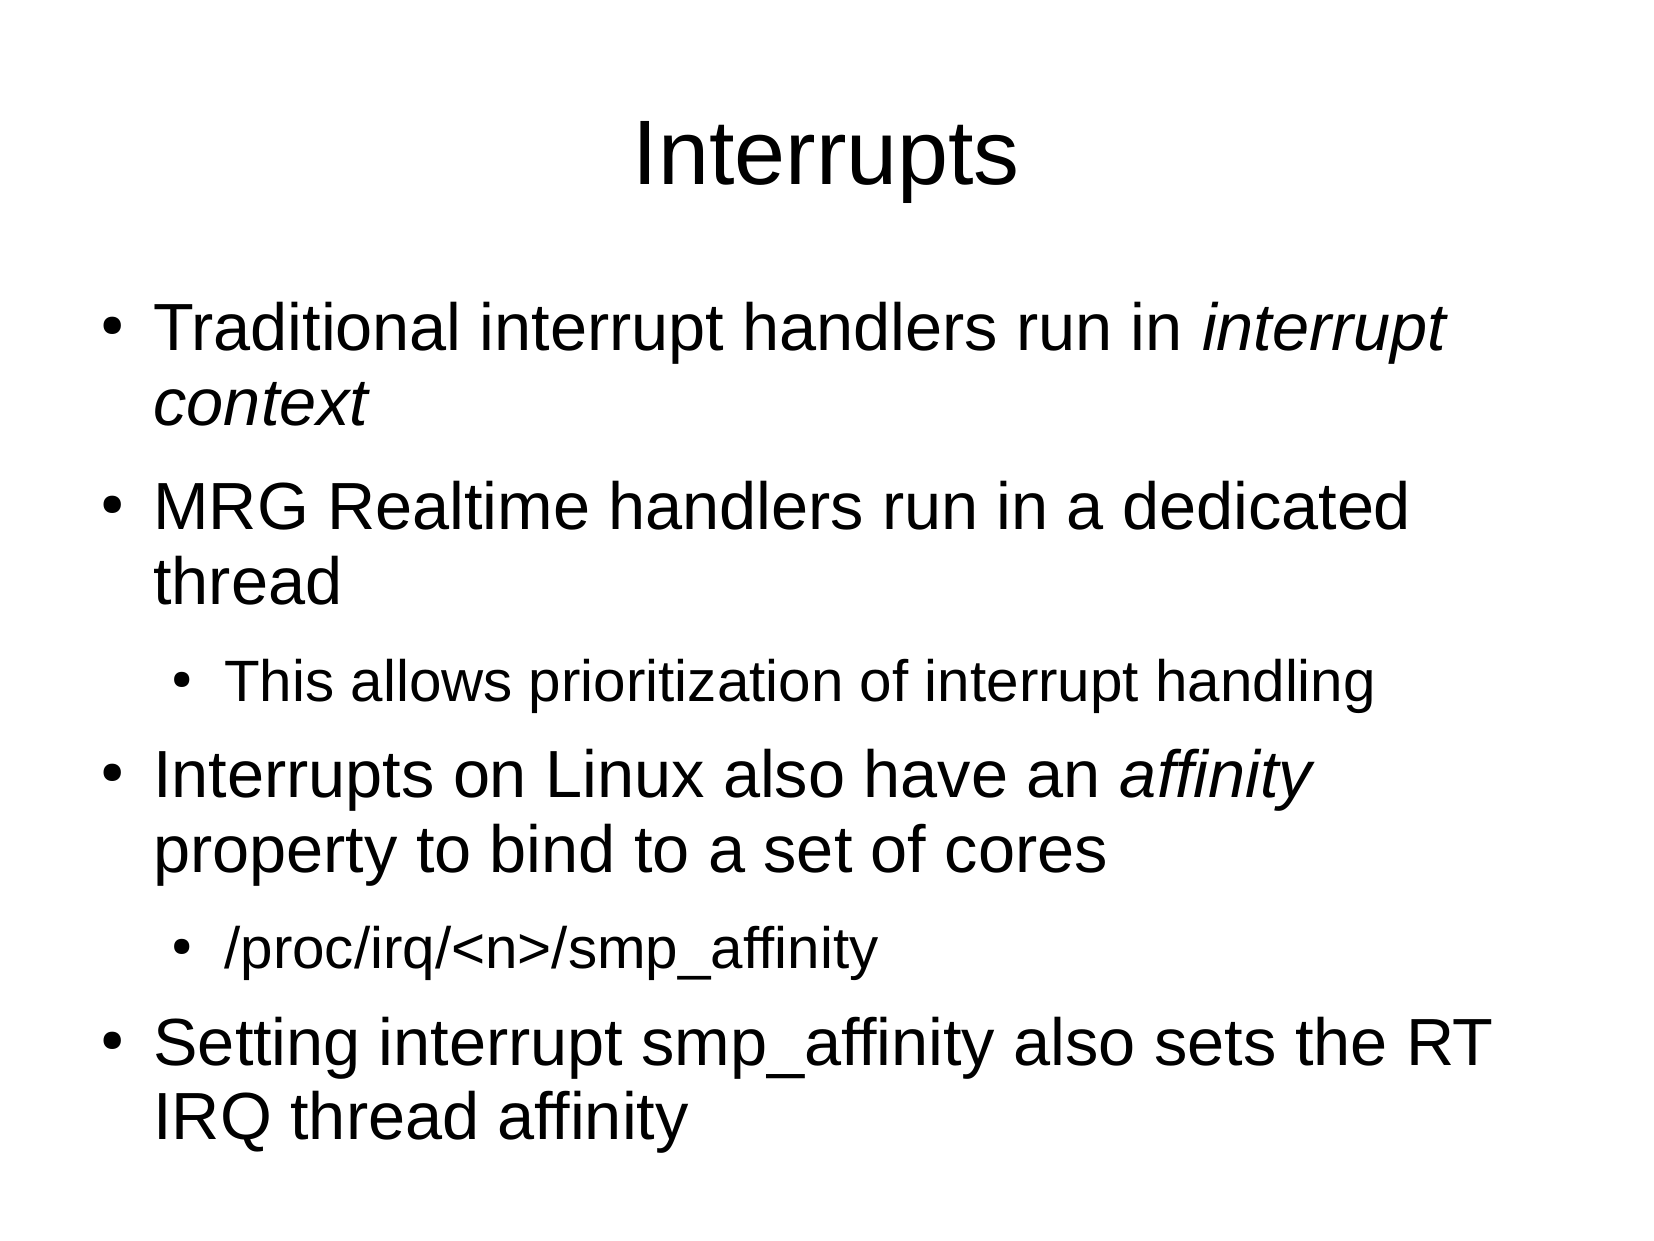

# Interrupts
Traditional interrupt handlers run in interrupt context
MRG Realtime handlers run in a dedicated thread
This allows prioritization of interrupt handling
Interrupts on Linux also have an affinity property to bind to a set of cores
/proc/irq/<n>/smp_affinity
Setting interrupt smp_affinity also sets the RT IRQ thread affinity